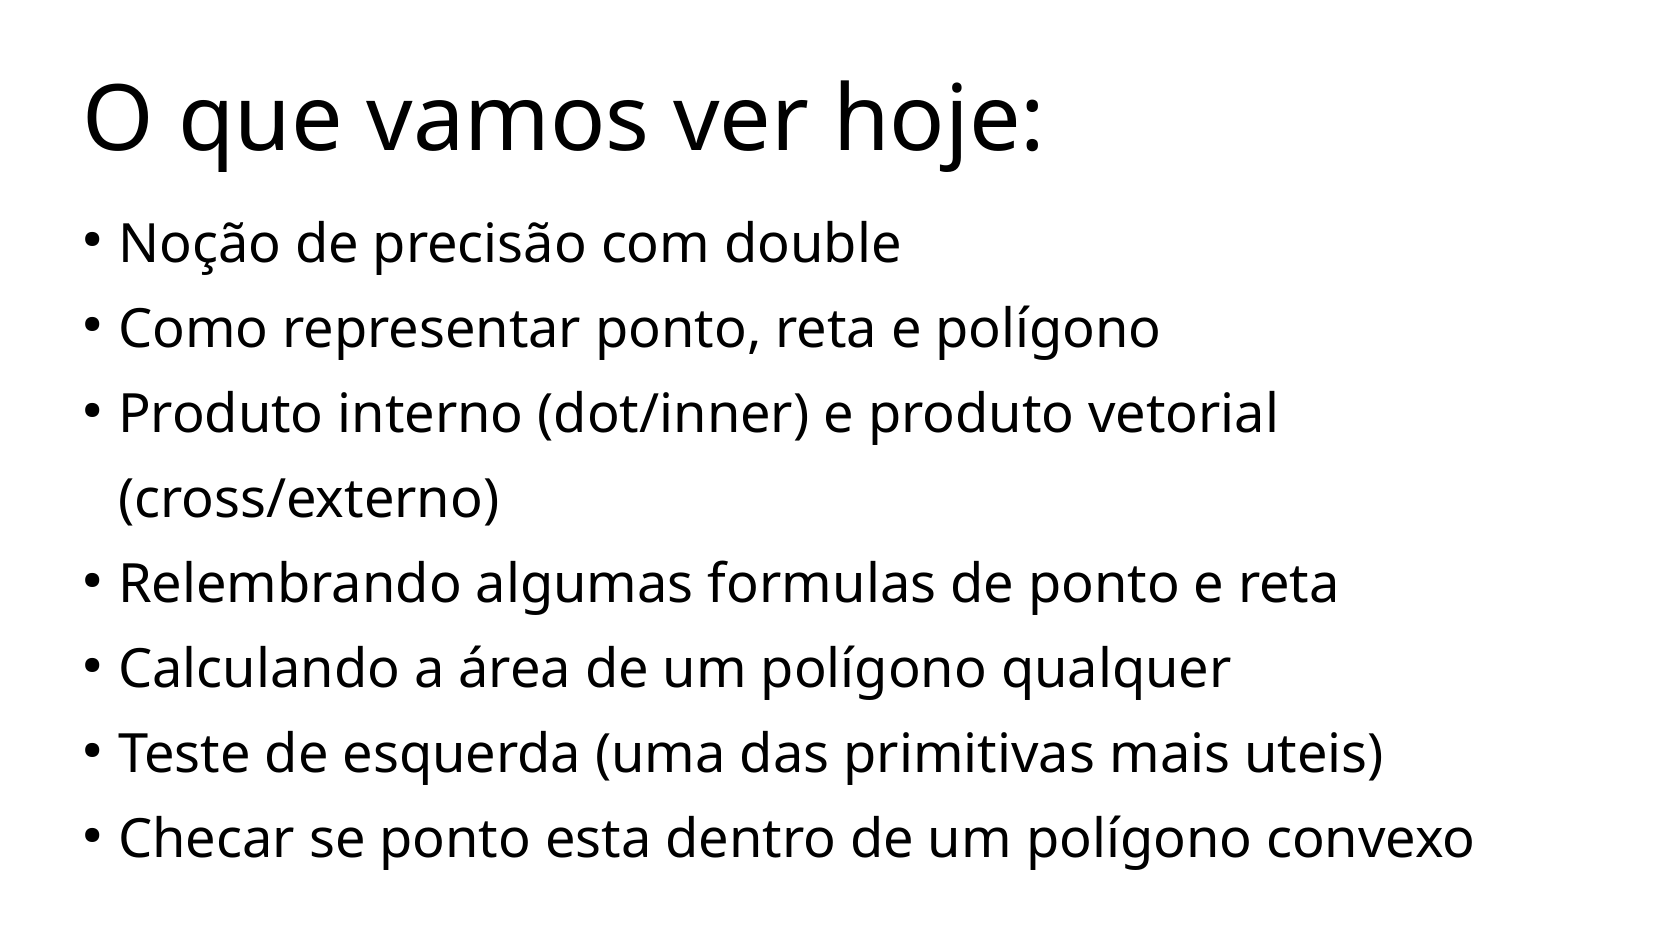

# O que vamos ver hoje:
Noção de precisão com double
Como representar ponto, reta e polígono
Produto interno (dot/inner) e produto vetorial (cross/externo)
Relembrando algumas formulas de ponto e reta
Calculando a área de um polígono qualquer
Teste de esquerda (uma das primitivas mais uteis)
Checar se ponto esta dentro de um polígono convexo